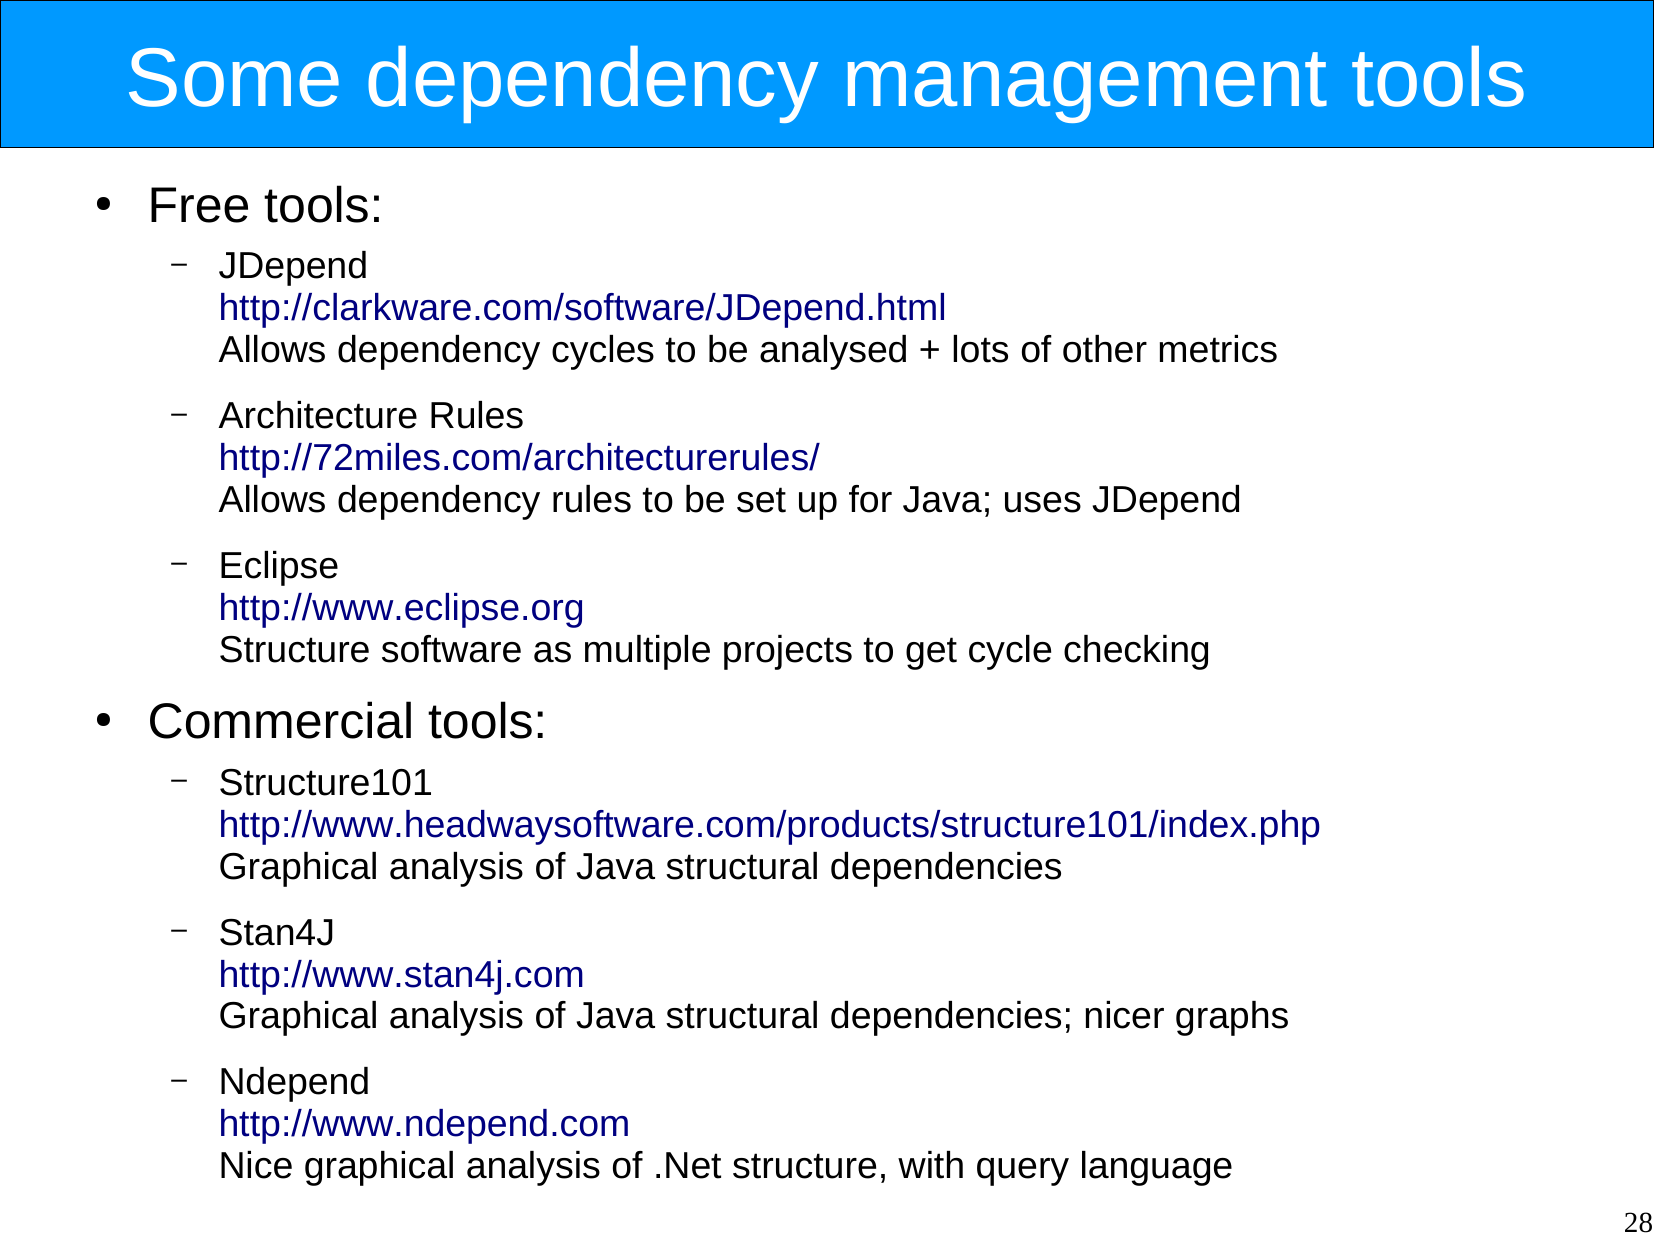

# Some dependency management tools
Free tools:
JDepend
http://clarkware.com/software/JDepend.html
Allows dependency cycles to be analysed + lots of other metrics
Architecture Rules
http://72miles.com/architecturerules/
Allows dependency rules to be set up for Java; uses JDepend
Eclipse
http://www.eclipse.org
Structure software as multiple projects to get cycle checking
Commercial tools:
Structure101
http://www.headwaysoftware.com/products/structure101/index.php
Graphical analysis of Java structural dependencies
Stan4J
http://www.stan4j.com
Graphical analysis of Java structural dependencies; nicer graphs
Ndepend
http://www.ndepend.com
Nice graphical analysis of .Net structure, with query language
28